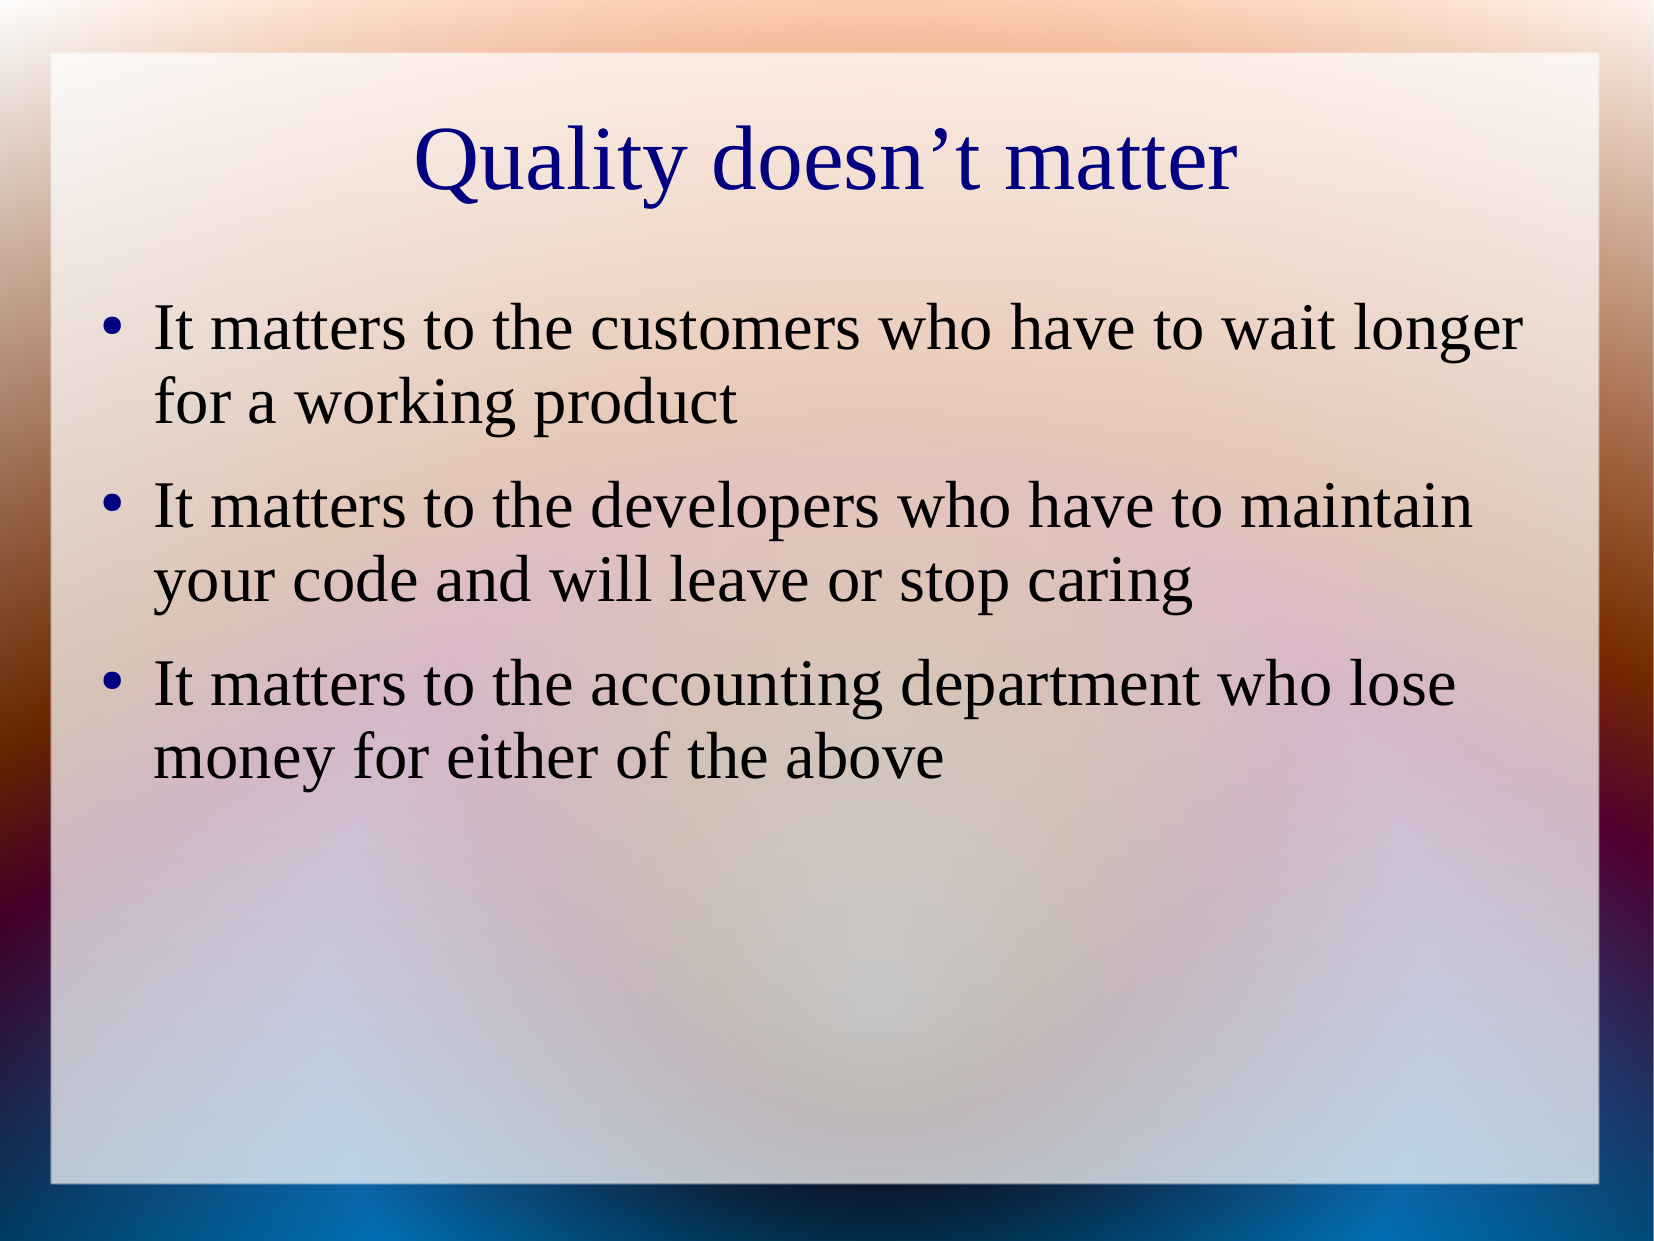

# Quality doesn’t matter
It matters to the customers who have to wait longer for a working product
It matters to the developers who have to maintain your code and will leave or stop caring
It matters to the accounting department who lose money for either of the above